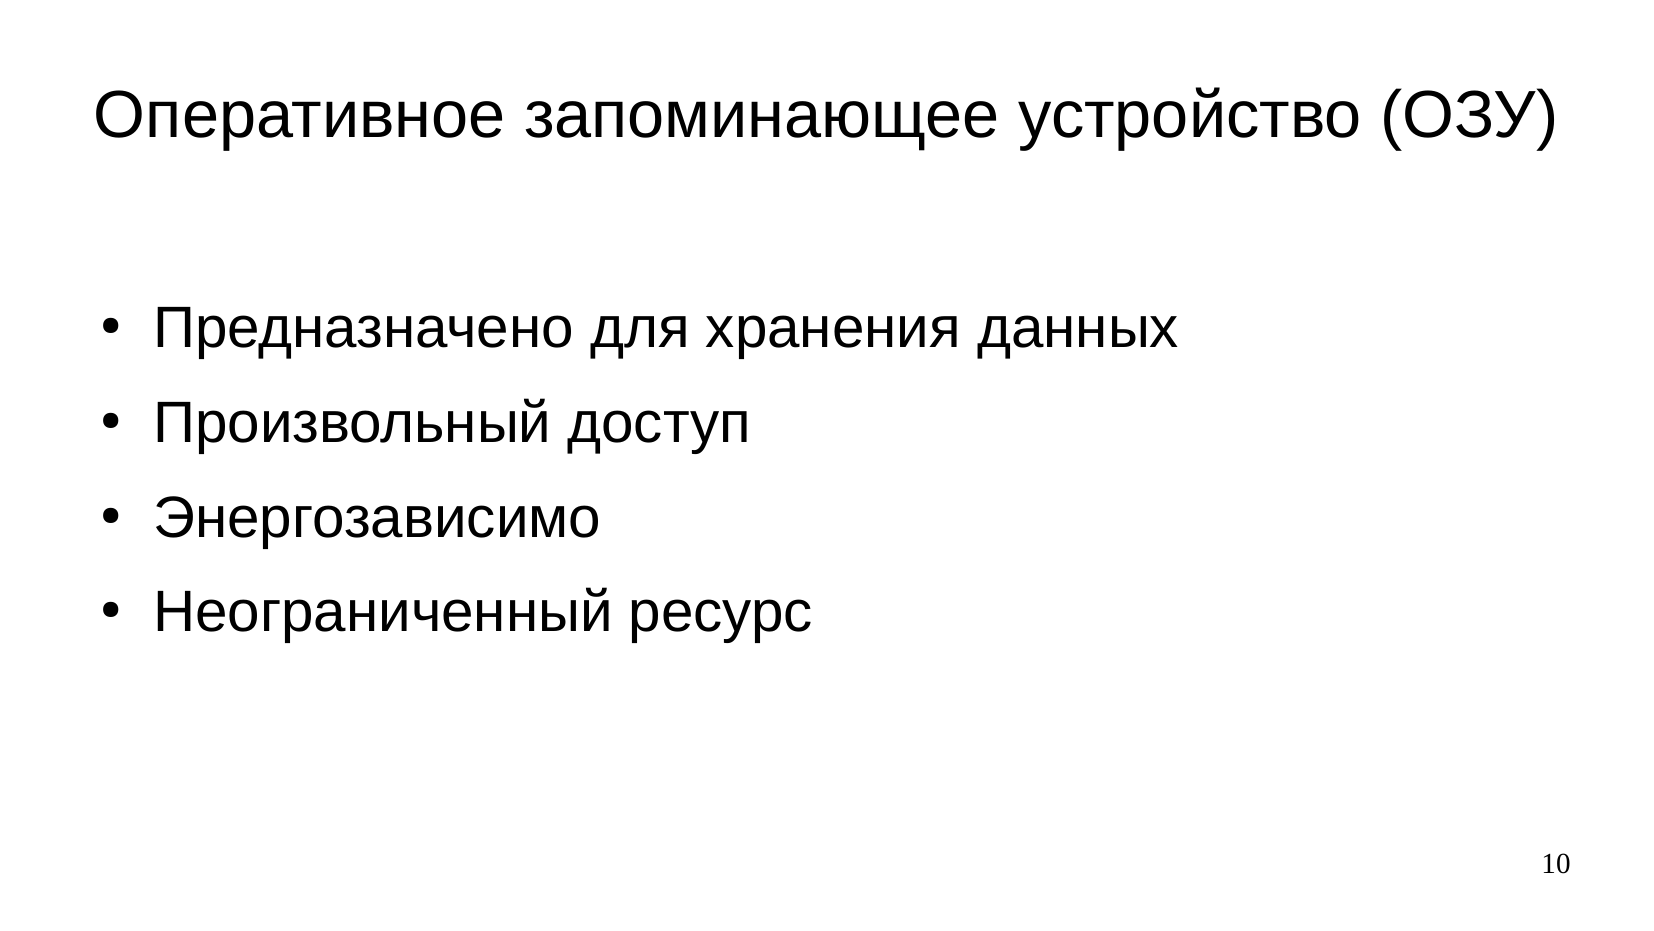

# Оперативное запоминающее устройство (ОЗУ)
Предназначено для хранения данных
Произвольный доступ
Энергозависимо
Неограниченный ресурс
10